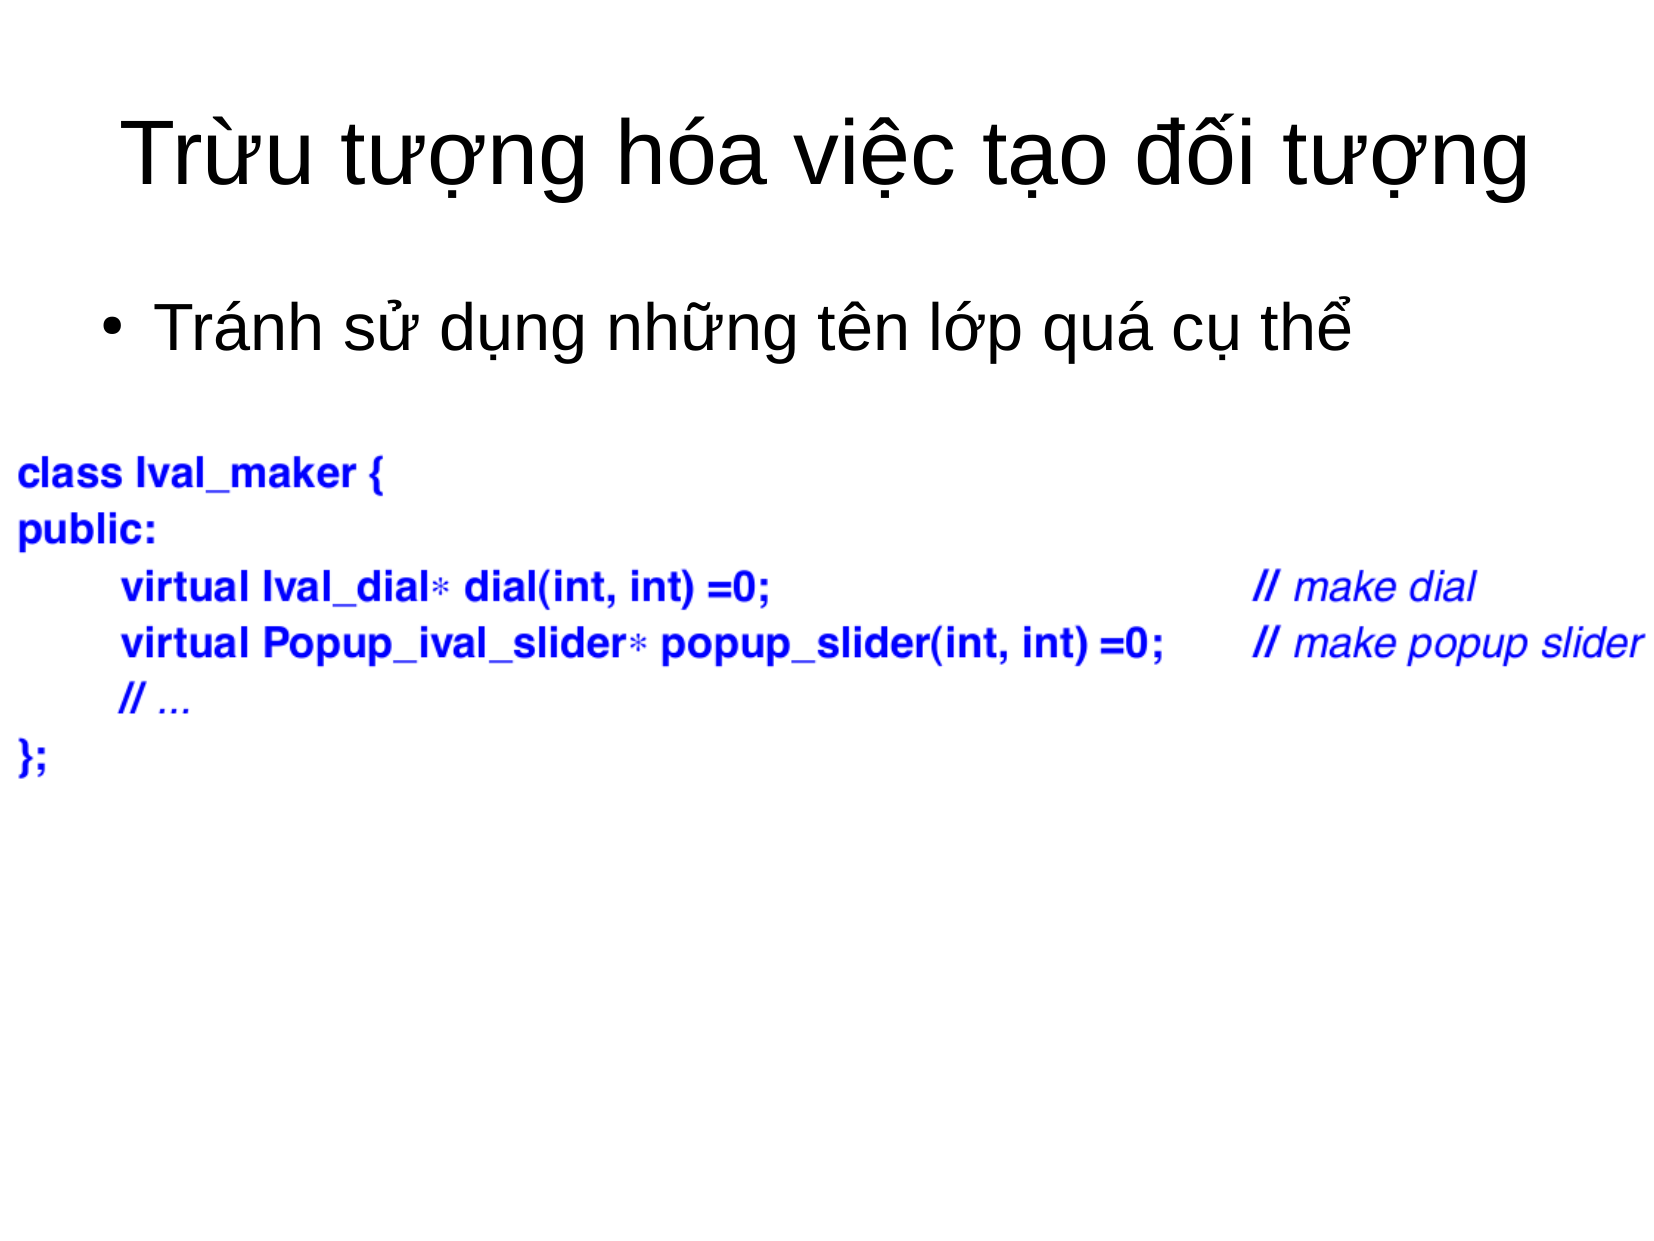

# Trừu tượng hóa việc tạo đối tượng
Tránh sử dụng những tên lớp quá cụ thể